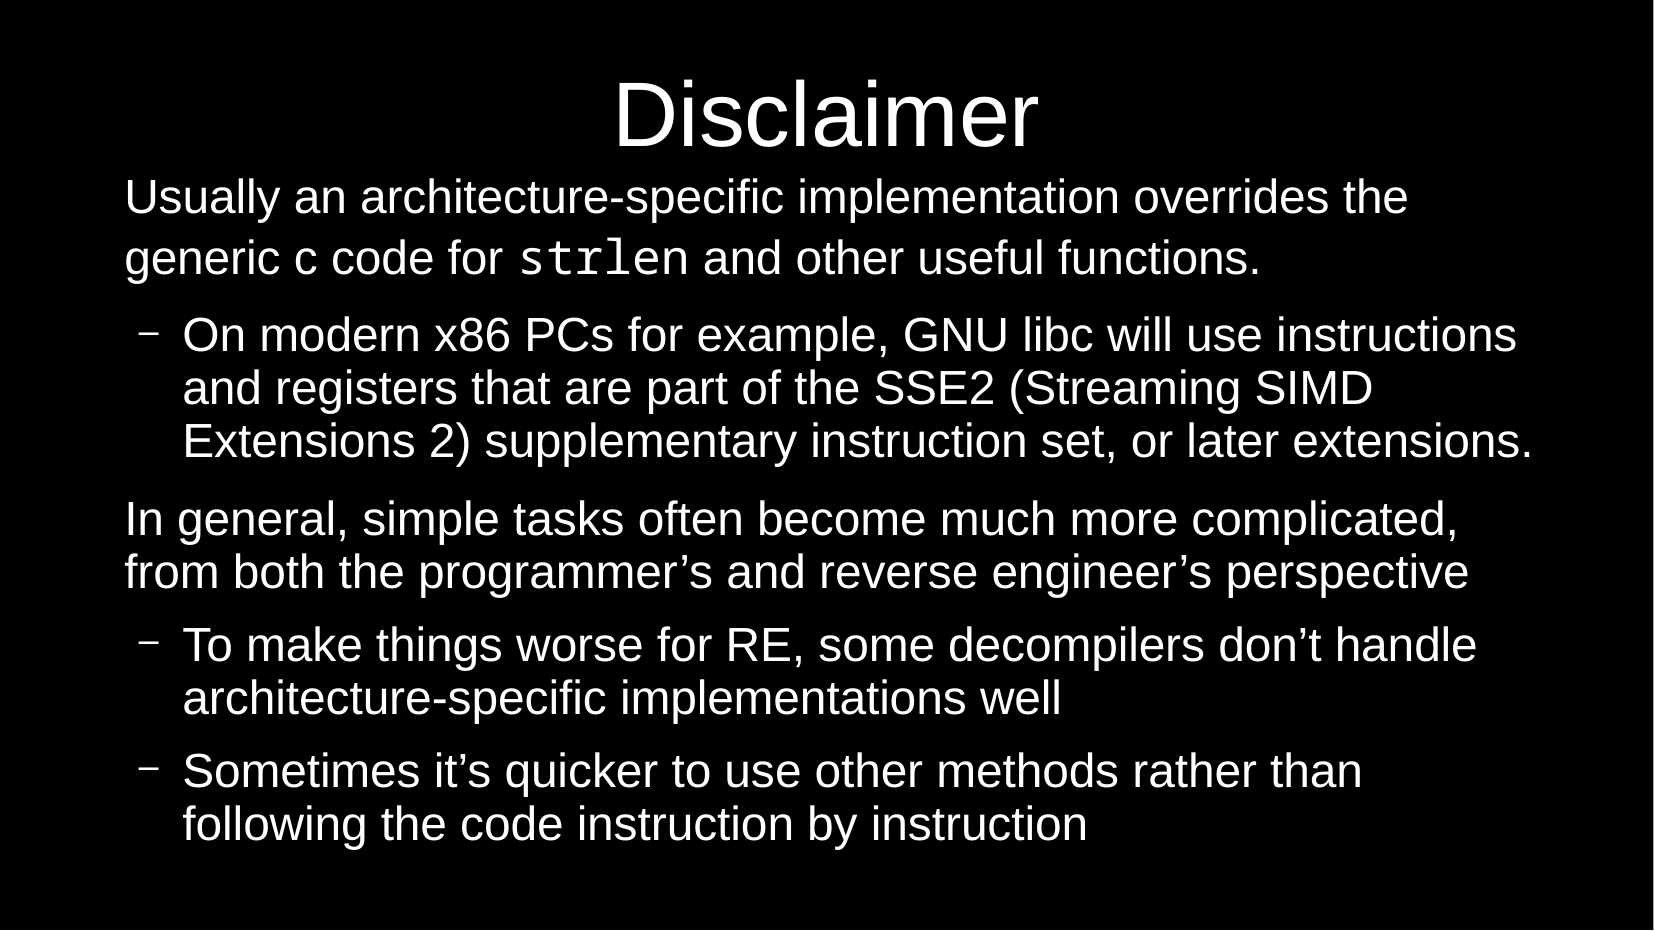

# Disclaimer
Usually an architecture-specific implementation overrides the generic c code for strlen and other useful functions.
On modern x86 PCs for example, GNU libc will use instructions and registers that are part of the SSE2 (Streaming SIMD Extensions 2) supplementary instruction set, or later extensions.
In general, simple tasks often become much more complicated, from both the programmer’s and reverse engineer’s perspective
To make things worse for RE, some decompilers don’t handle architecture-specific implementations well
Sometimes it’s quicker to use other methods rather than following the code instruction by instruction